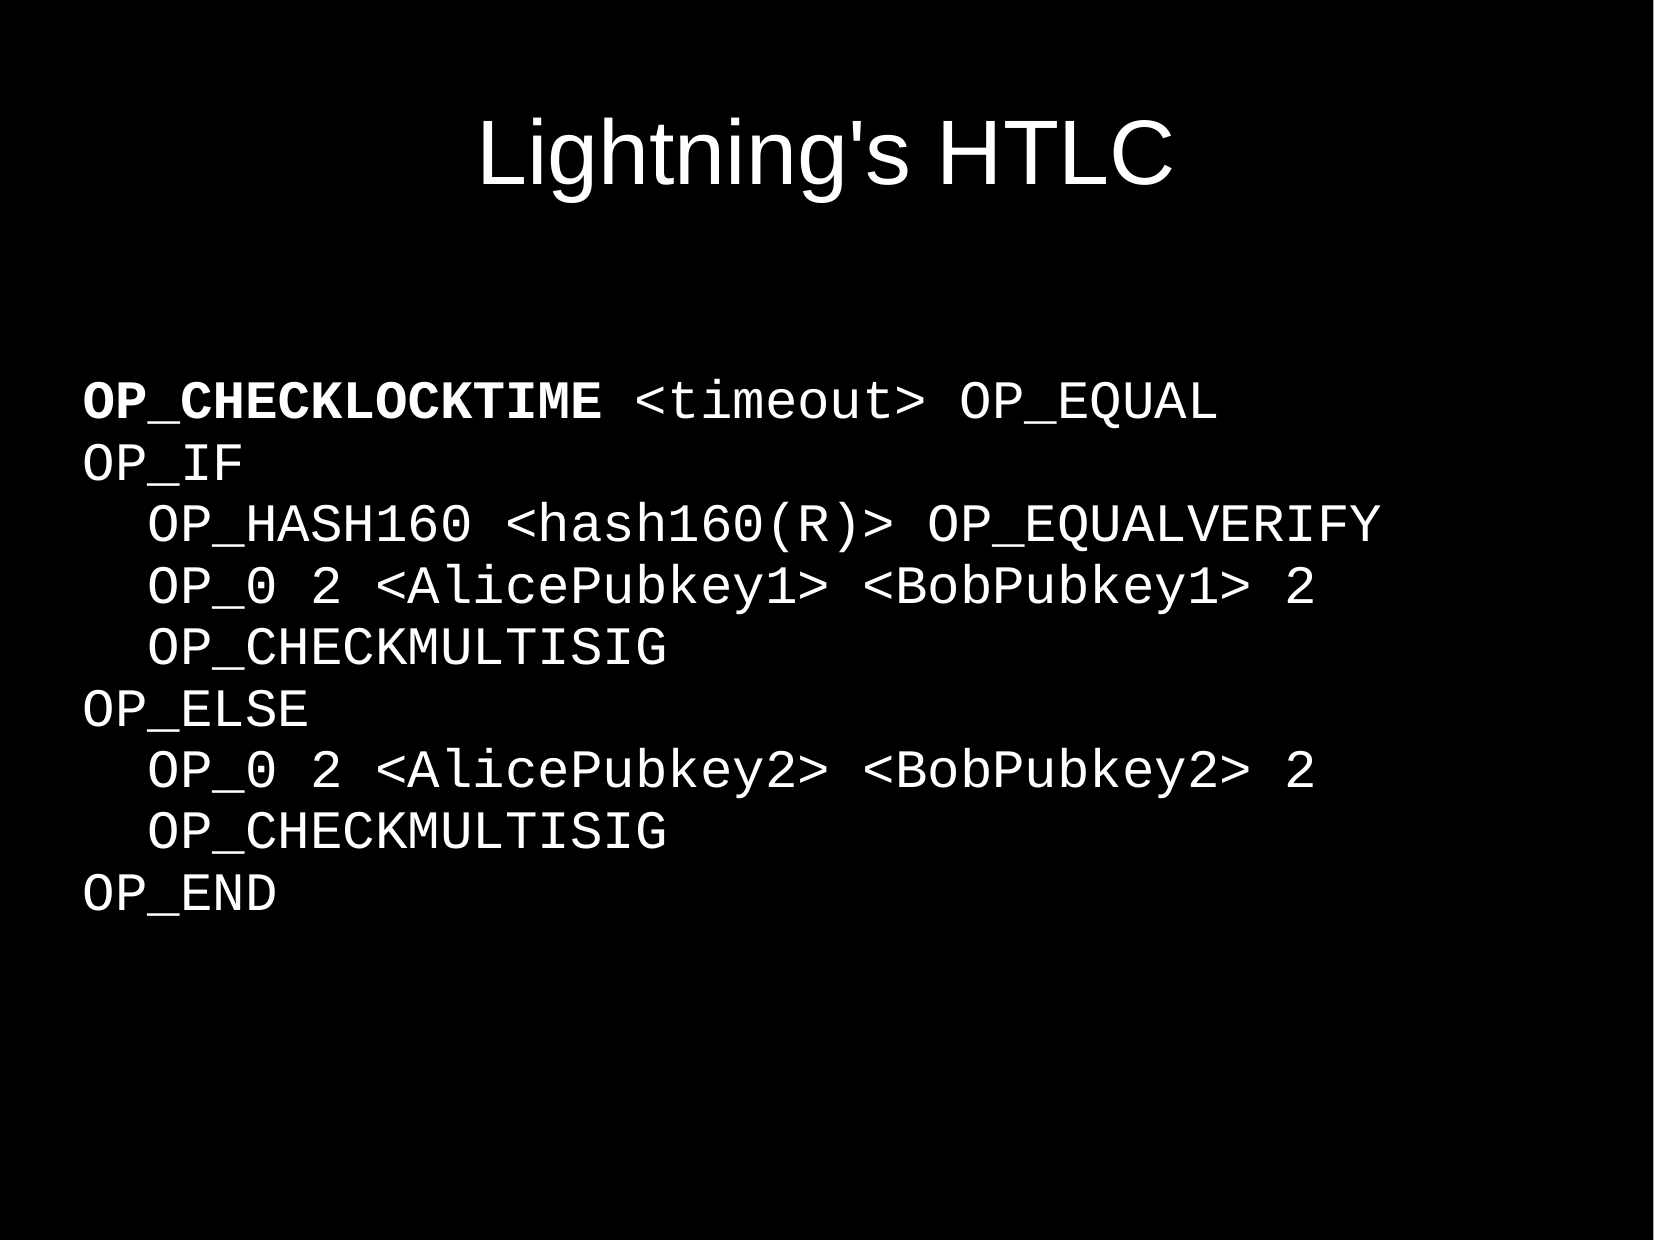

# Lightning's HTLC
OP_CHECKLOCKTIME <timeout> OP_EQUAL
OP_IF
 OP_HASH160 <hash160(R)> OP_EQUALVERIFY
 OP_0 2 <AlicePubkey1> <BobPubkey1> 2
 OP_CHECKMULTISIG
OP_ELSE
 OP_0 2 <AlicePubkey2> <BobPubkey2> 2
 OP_CHECKMULTISIG
OP_END